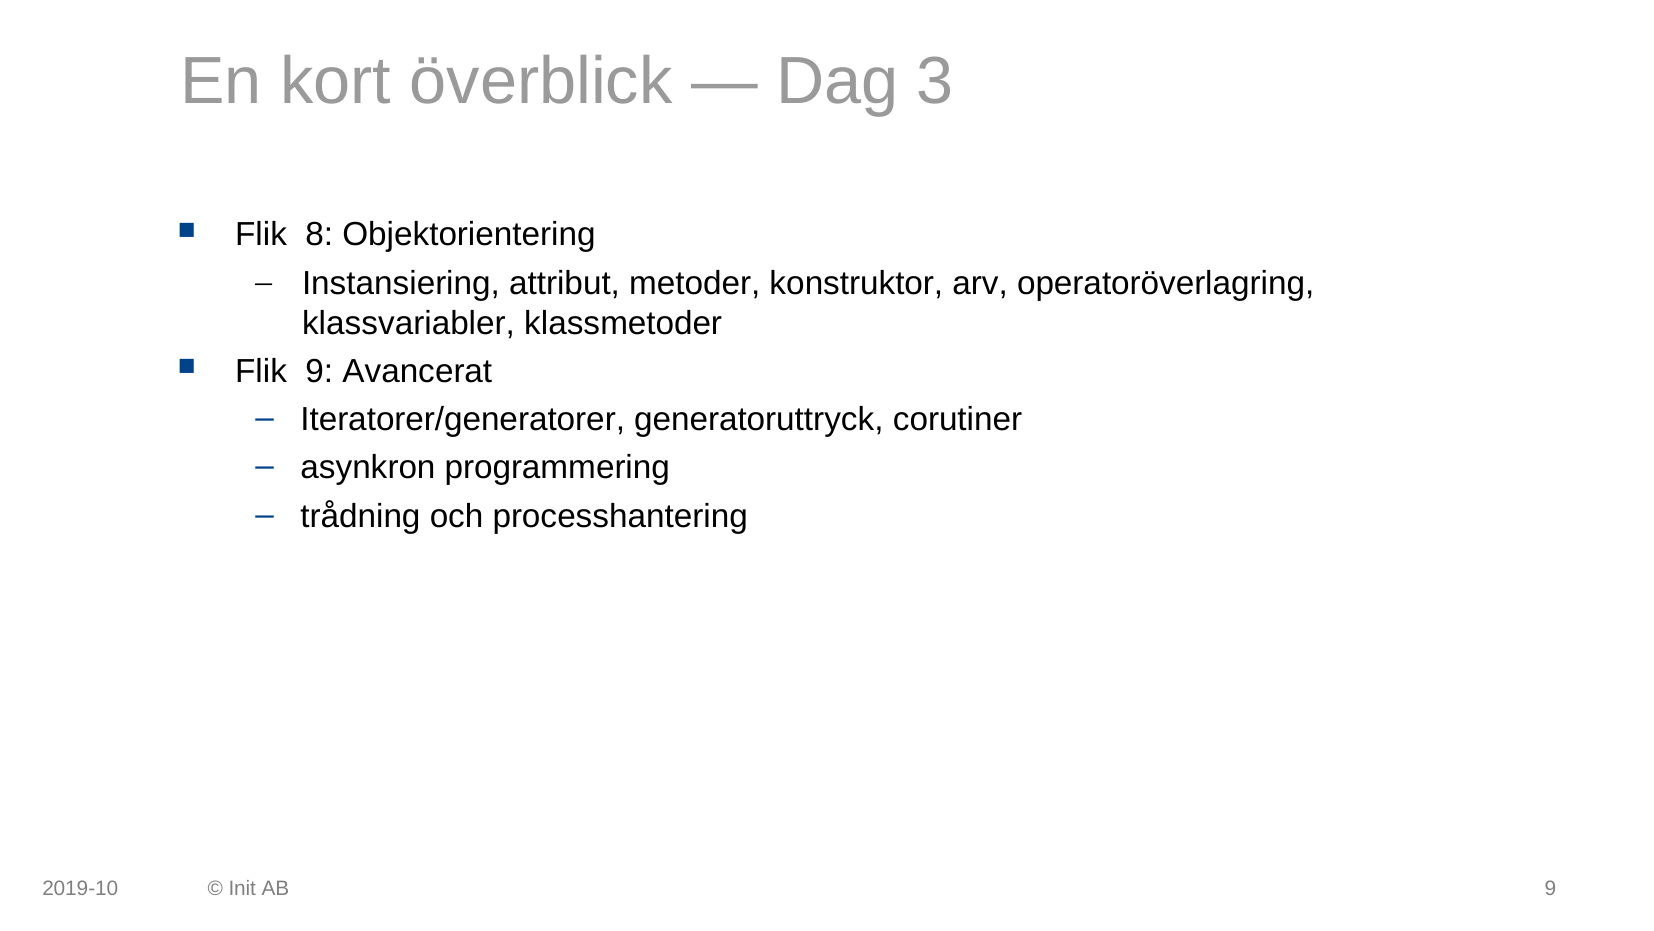

En kort överblick — Dag 3
Flik 8: Objektorientering
Instansiering, attribut, metoder, konstruktor, arv, operatoröverlagring, klassvariabler, klassmetoder
Flik 9: Avancerat
Iteratorer/generatorer, generatoruttryck, corutiner
asynkron programmering
trådning och processhantering
2019-10
© Init AB